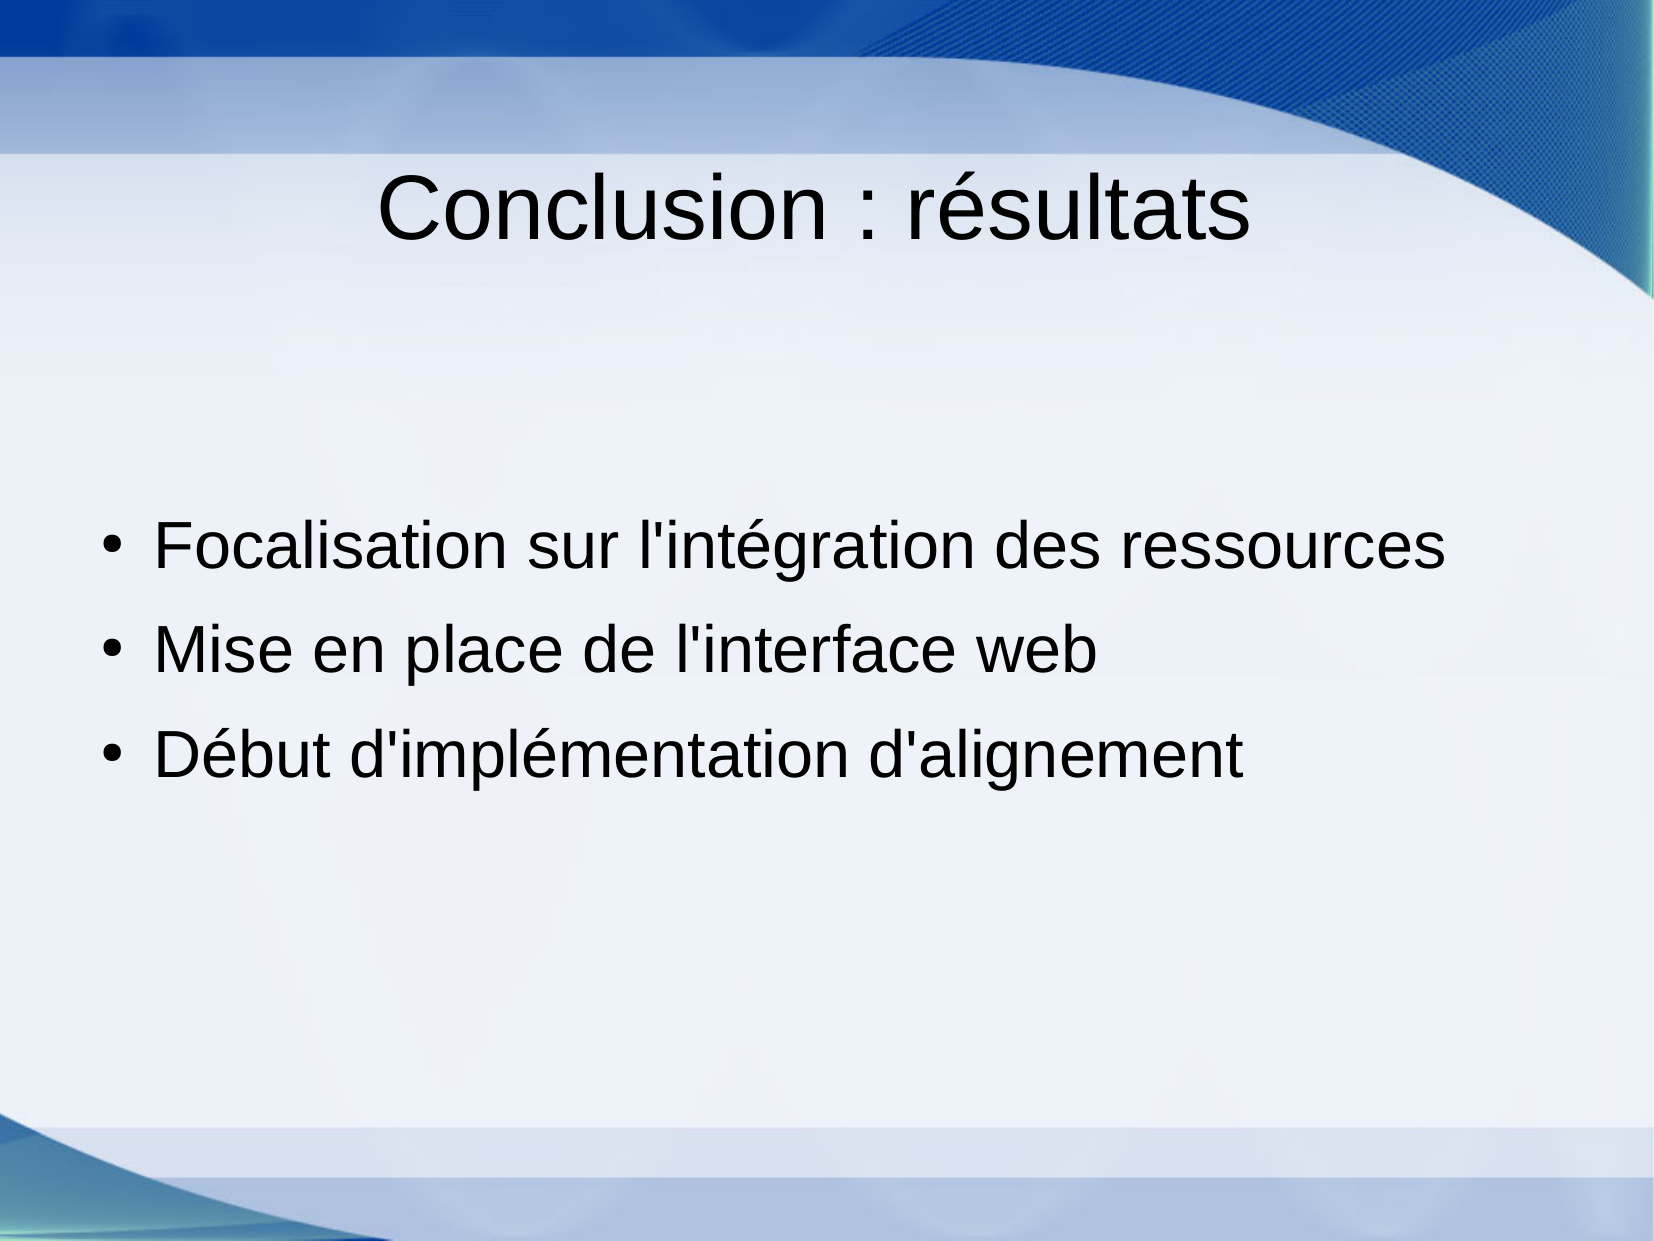

# Conclusion : résultats
Focalisation sur l'intégration des ressources
Mise en place de l'interface web
Début d'implémentation d'alignement